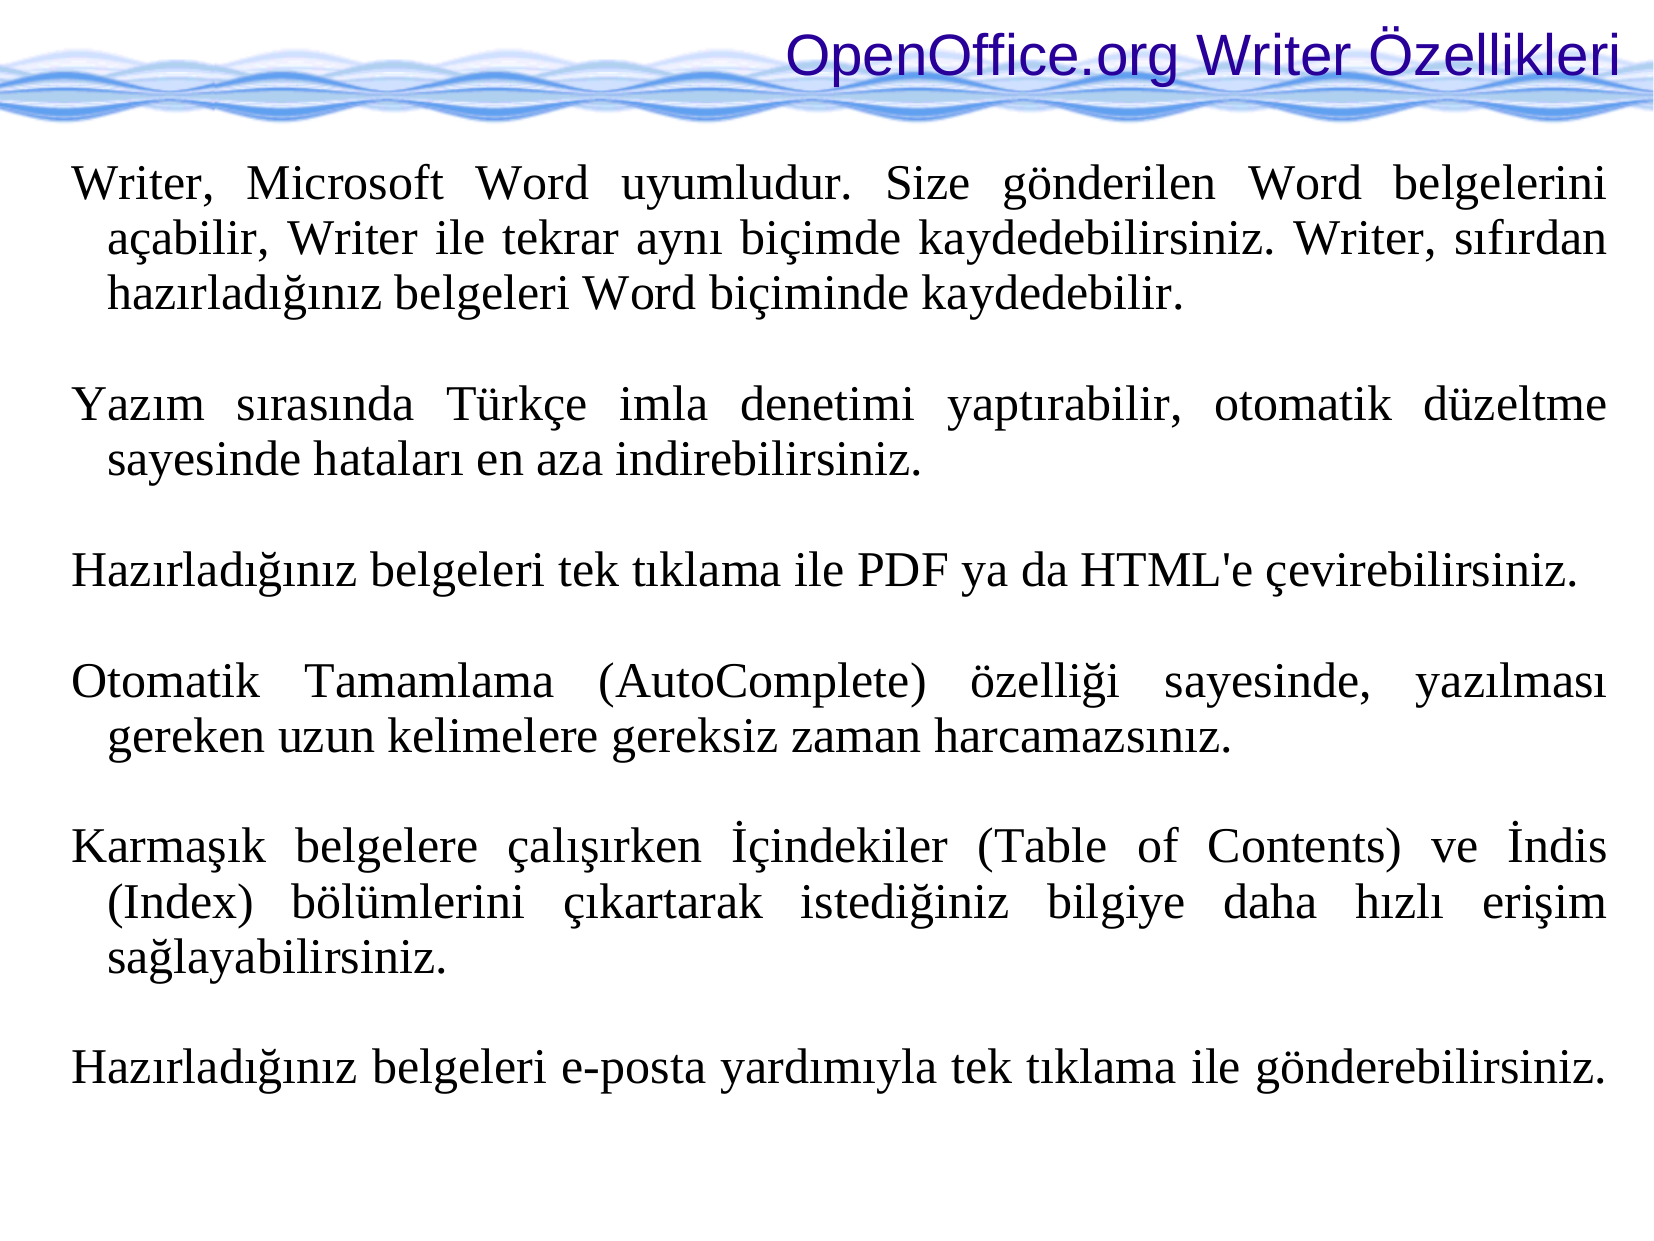

OpenOffice.org Writer Özellikleri
Writer, Microsoft Word uyumludur. Size gönderilen Word belgelerini açabilir, Writer ile tekrar aynı biçimde kaydedebilirsiniz. Writer, sıfırdan hazırladığınız belgeleri Word biçiminde kaydedebilir.
Yazım sırasında Türkçe imla denetimi yaptırabilir, otomatik düzeltme sayesinde hataları en aza indirebilirsiniz.
Hazırladığınız belgeleri tek tıklama ile PDF ya da HTML'e çevirebilirsiniz.
Otomatik Tamamlama (AutoComplete) özelliği sayesinde, yazılması gereken uzun kelimelere gereksiz zaman harcamazsınız.
Karmaşık belgelere çalışırken İçindekiler (Table of Contents) ve İndis (Index) bölümlerini çıkartarak istediğiniz bilgiye daha hızlı erişim sağlayabilirsiniz.
Hazırladığınız belgeleri e-posta yardımıyla tek tıklama ile gönderebilirsiniz.